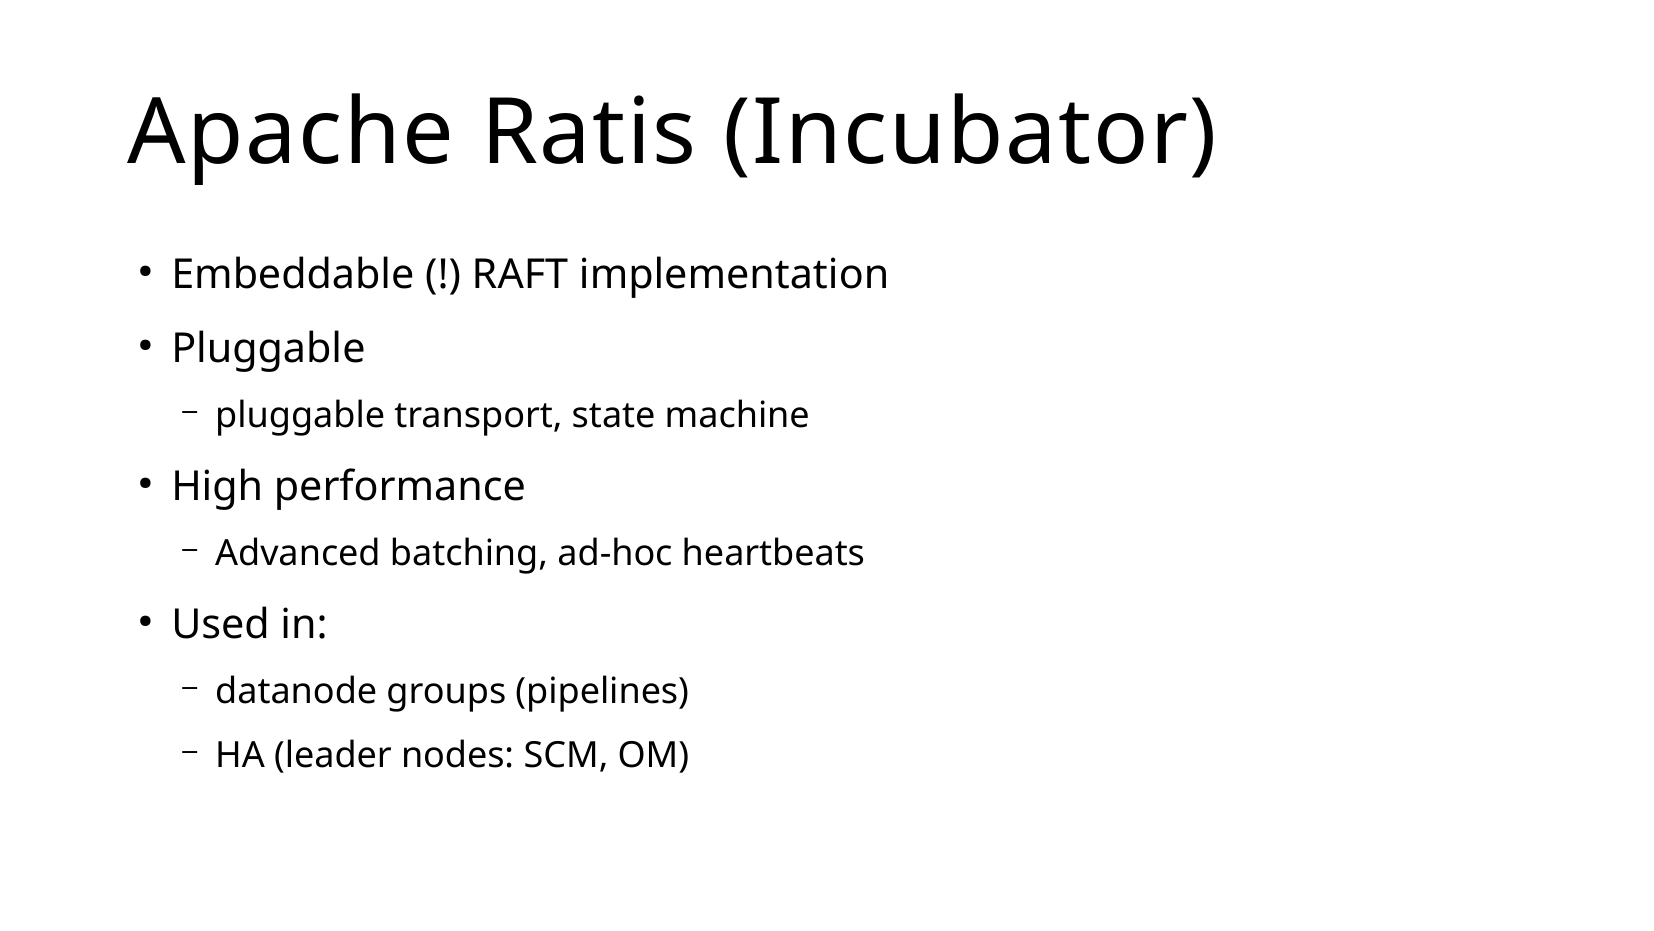

# Apache Ratis (Incubator)
Embeddable (!) RAFT implementation
Pluggable
pluggable transport, state machine
High performance
Advanced batching, ad-hoc heartbeats
Used in:
datanode groups (pipelines)
HA (leader nodes: SCM, OM)